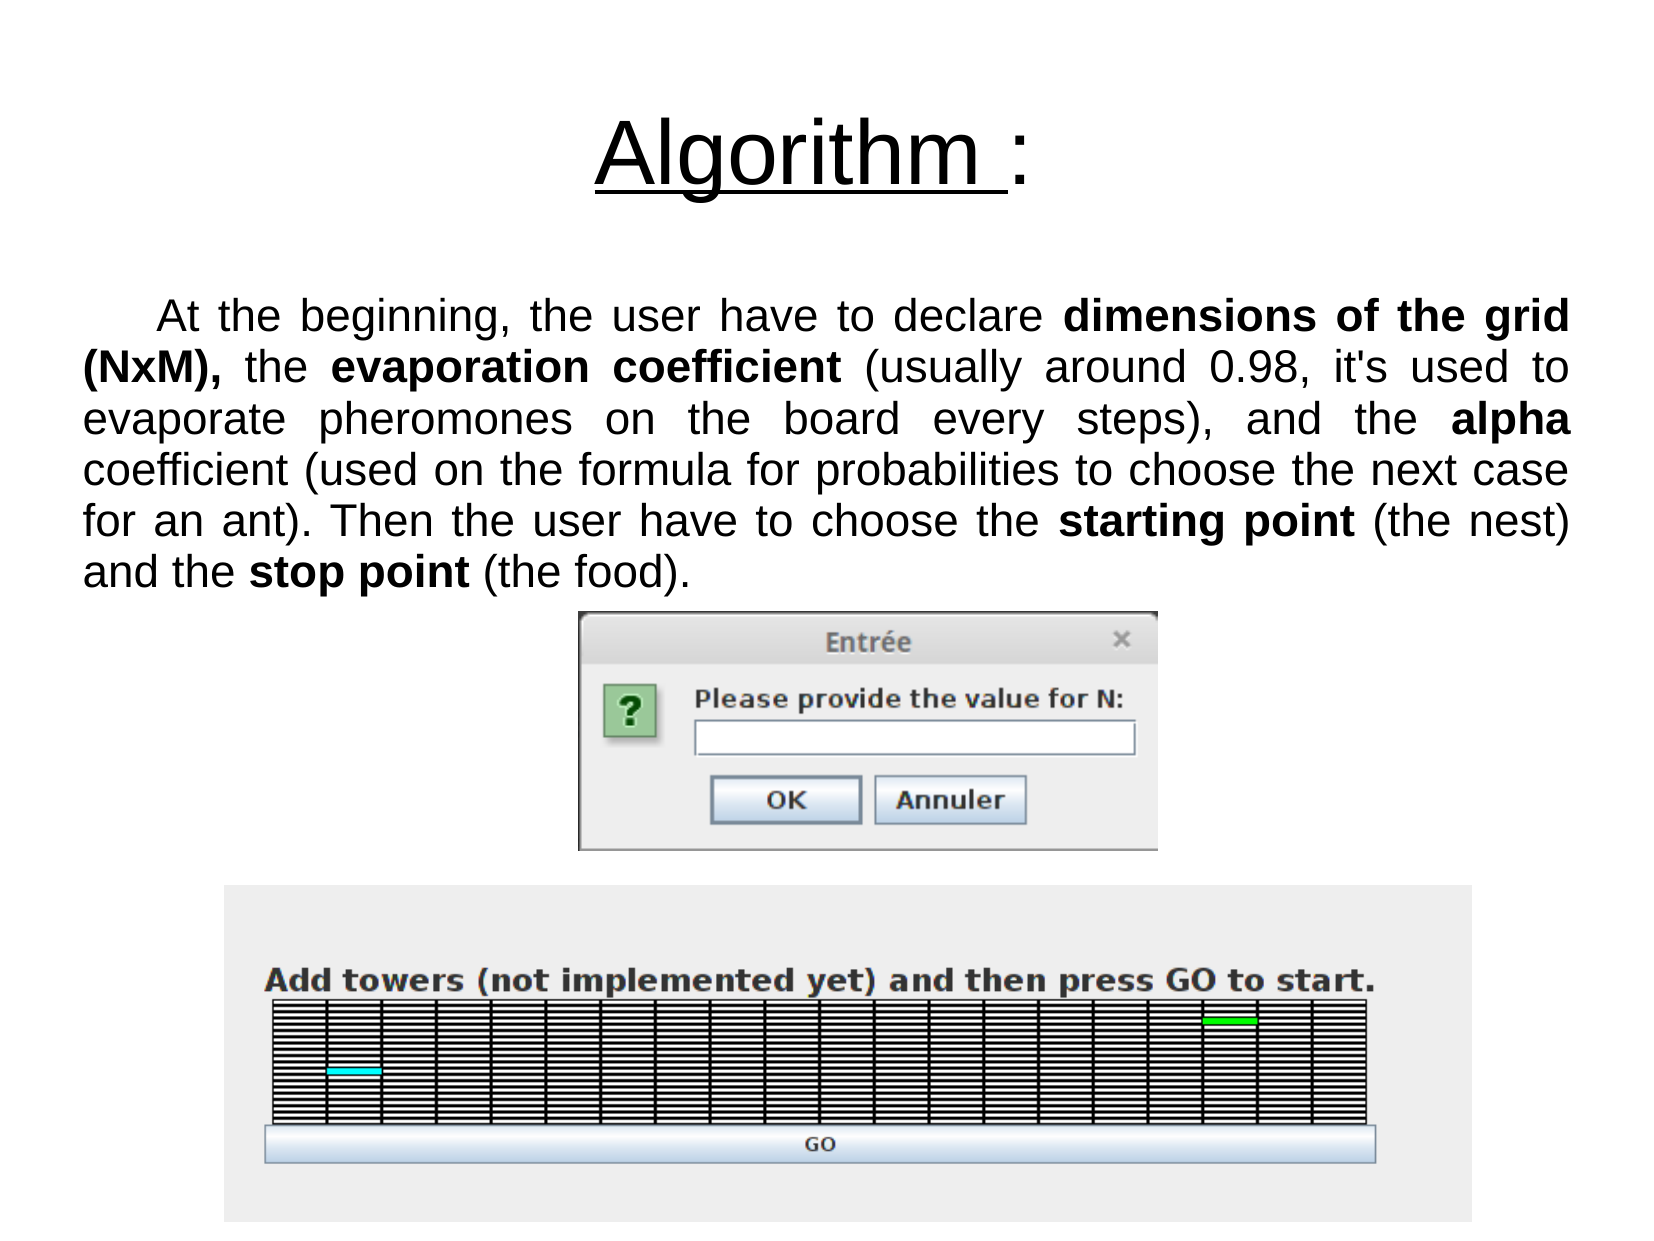

# Algorithm :
	At the beginning, the user have to declare dimensions of the grid (NxM), the evaporation coefficient (usually around 0.98, it's used to evaporate pheromones on the board every steps), and the alpha coefficient (used on the formula for probabilities to choose the next case for an ant). Then the user have to choose the starting point (the nest) and the stop point (the food).